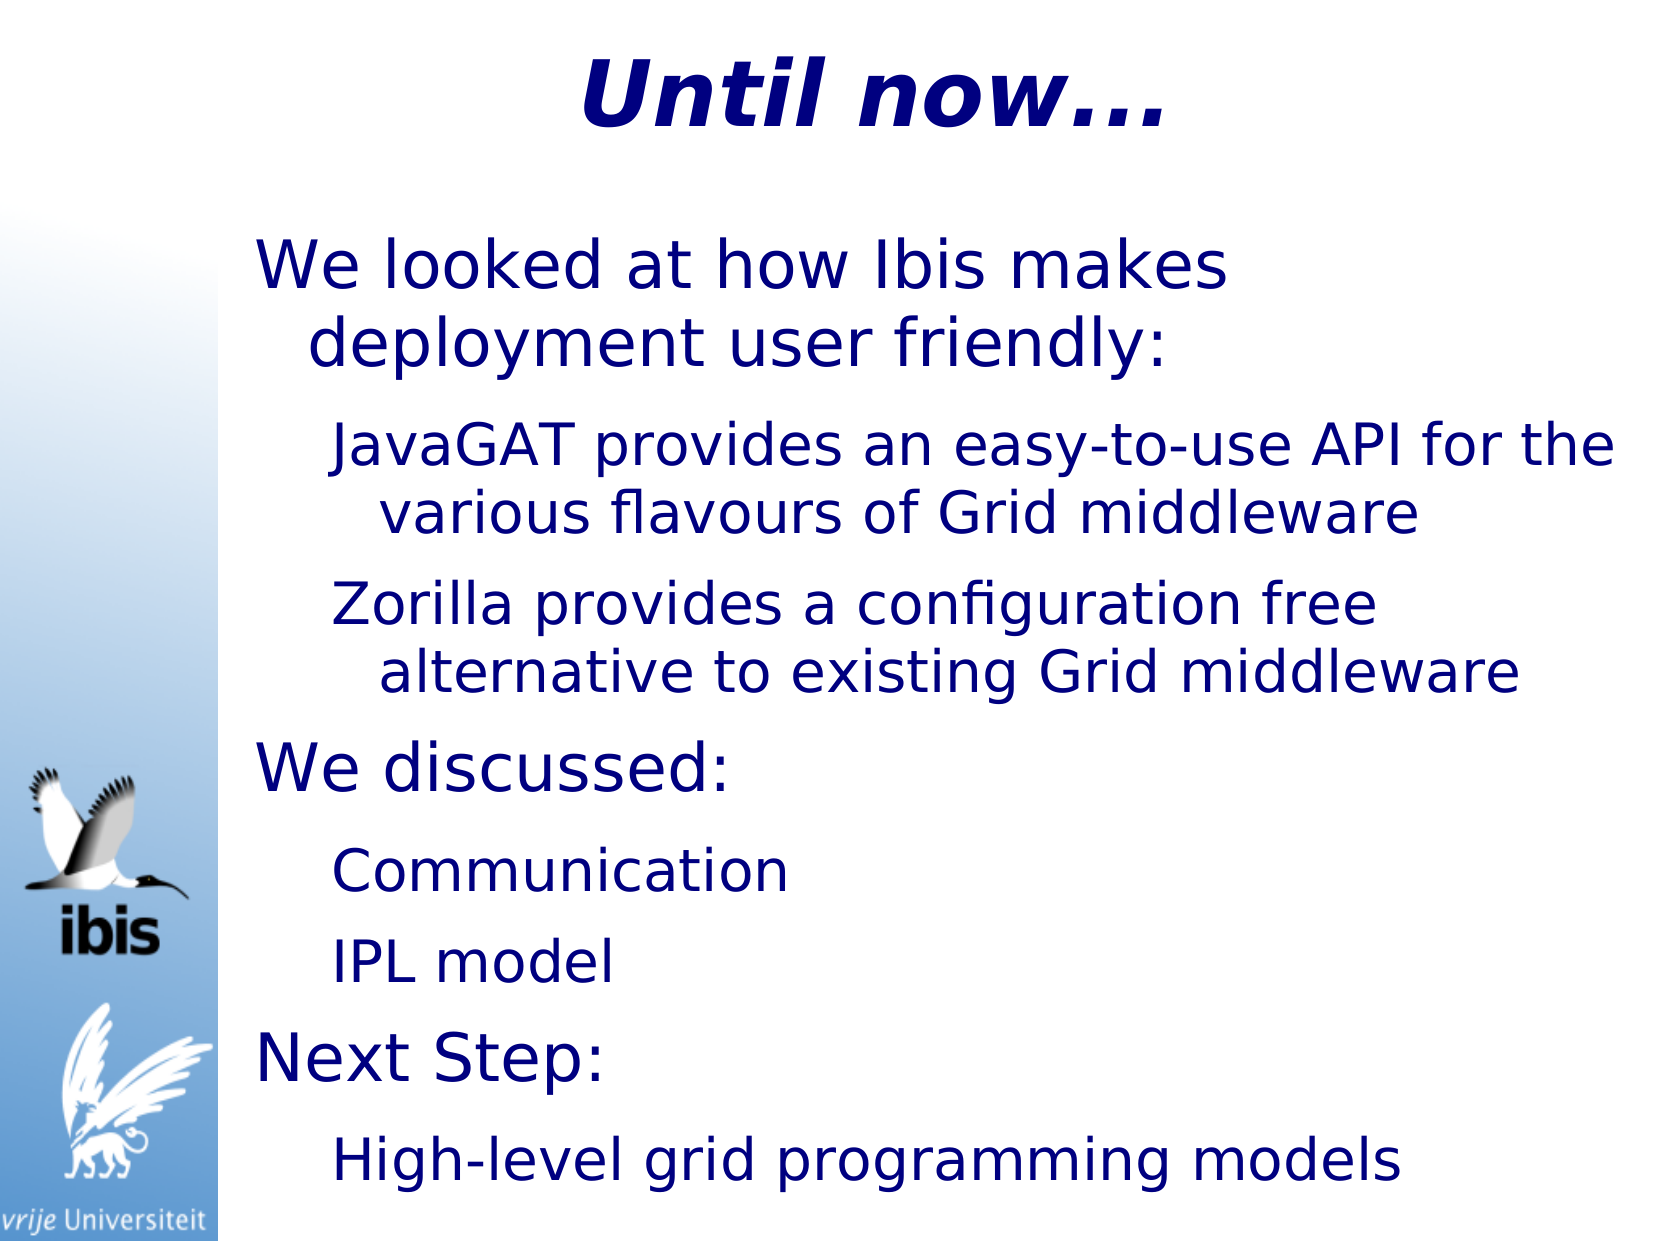

Until now...
# We looked at how Ibis makes deployment user friendly:
JavaGAT provides an easy-to-use API for the various flavours of Grid middleware
Zorilla provides a configuration free alternative to existing Grid middleware
We discussed:
Communication
IPL model
Next Step:
High-level grid programming models